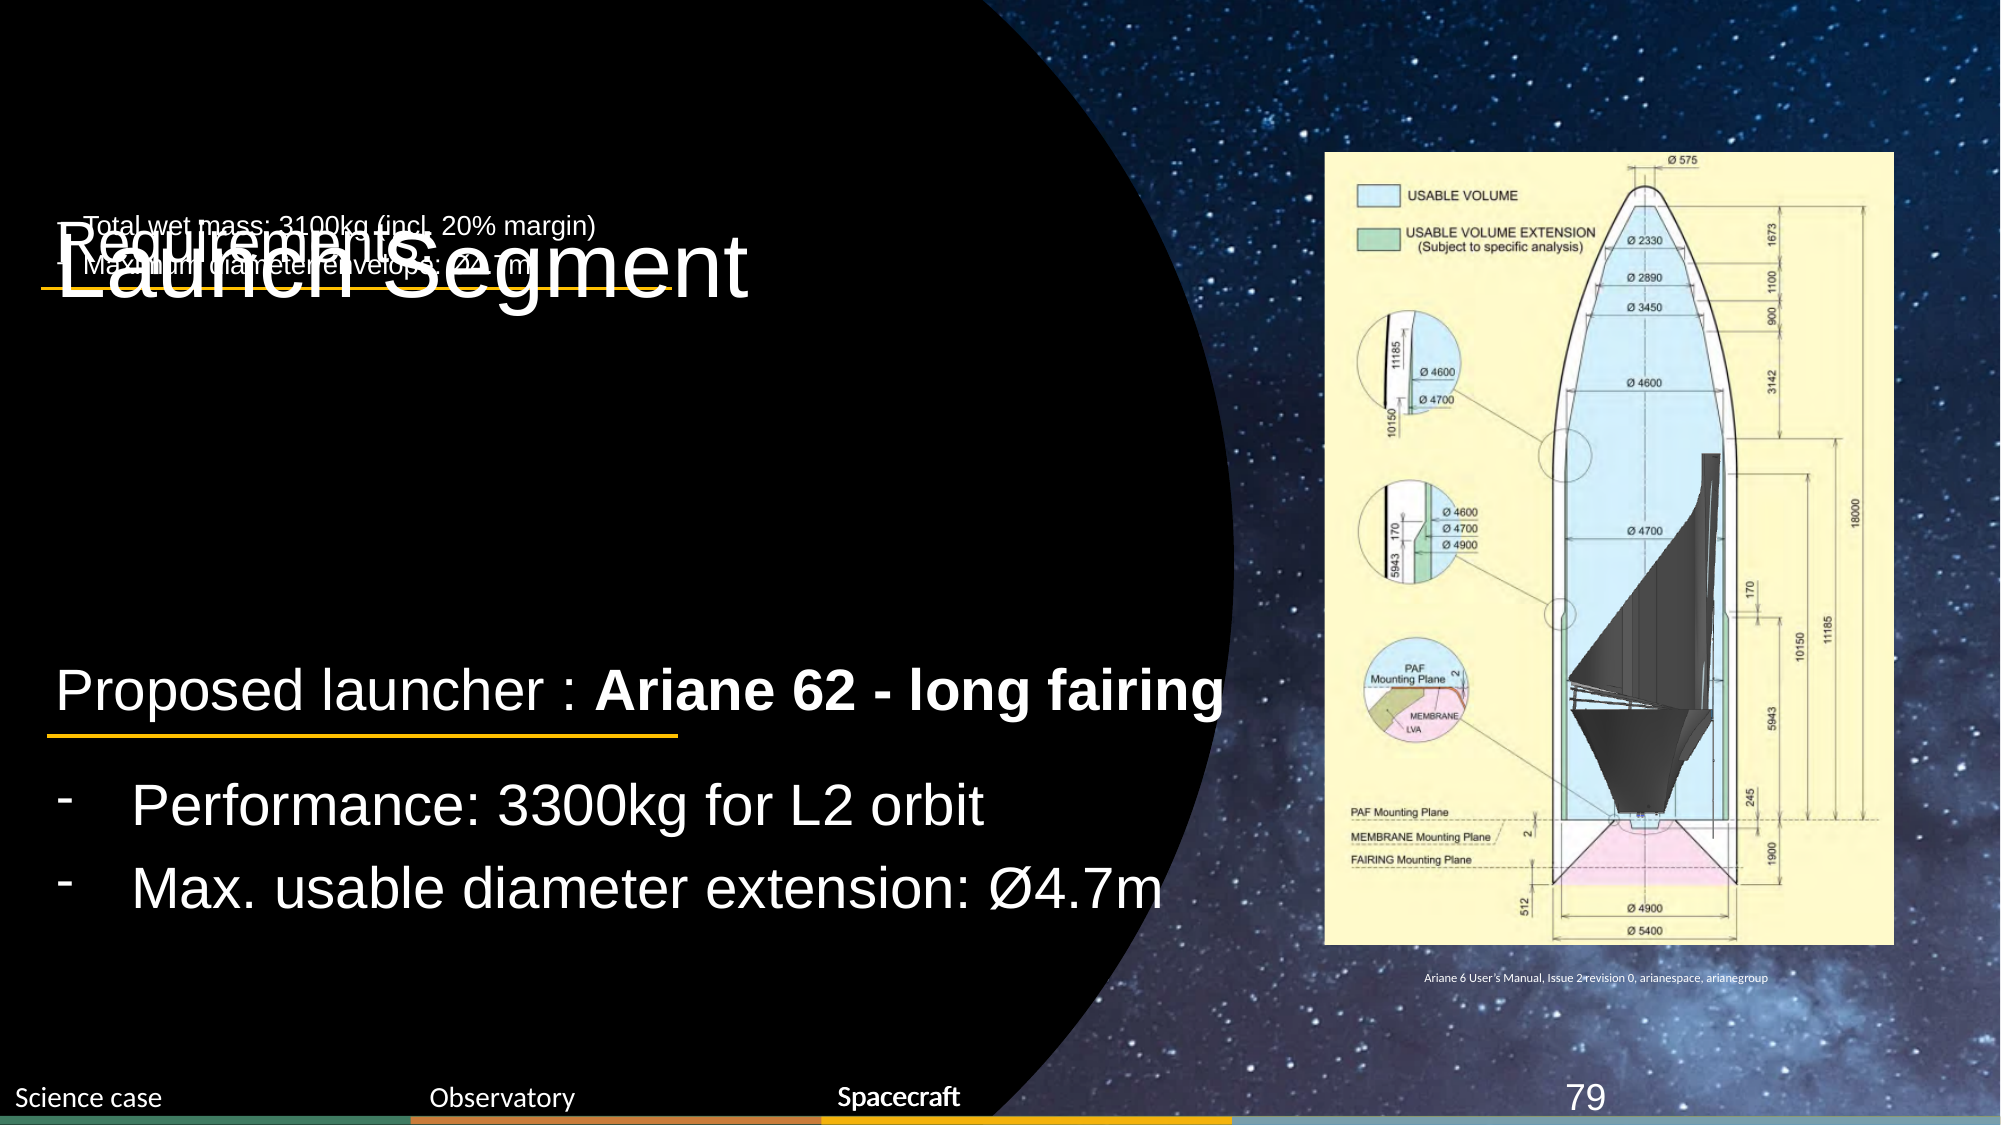

# Requirements:
Total wet mass: 3100kg (incl. 20% margin)
Maximum diameter envelope: Ø4.7m
Launch Segment
Proposed launcher : Ariane 62 - long fairing
Performance: 3300kg for L2 orbit
Max. usable diameter extension: Ø4.7m
Ariane 6 User’s Manual, Issue 2 revision 0, arianespace, arianegroup
79